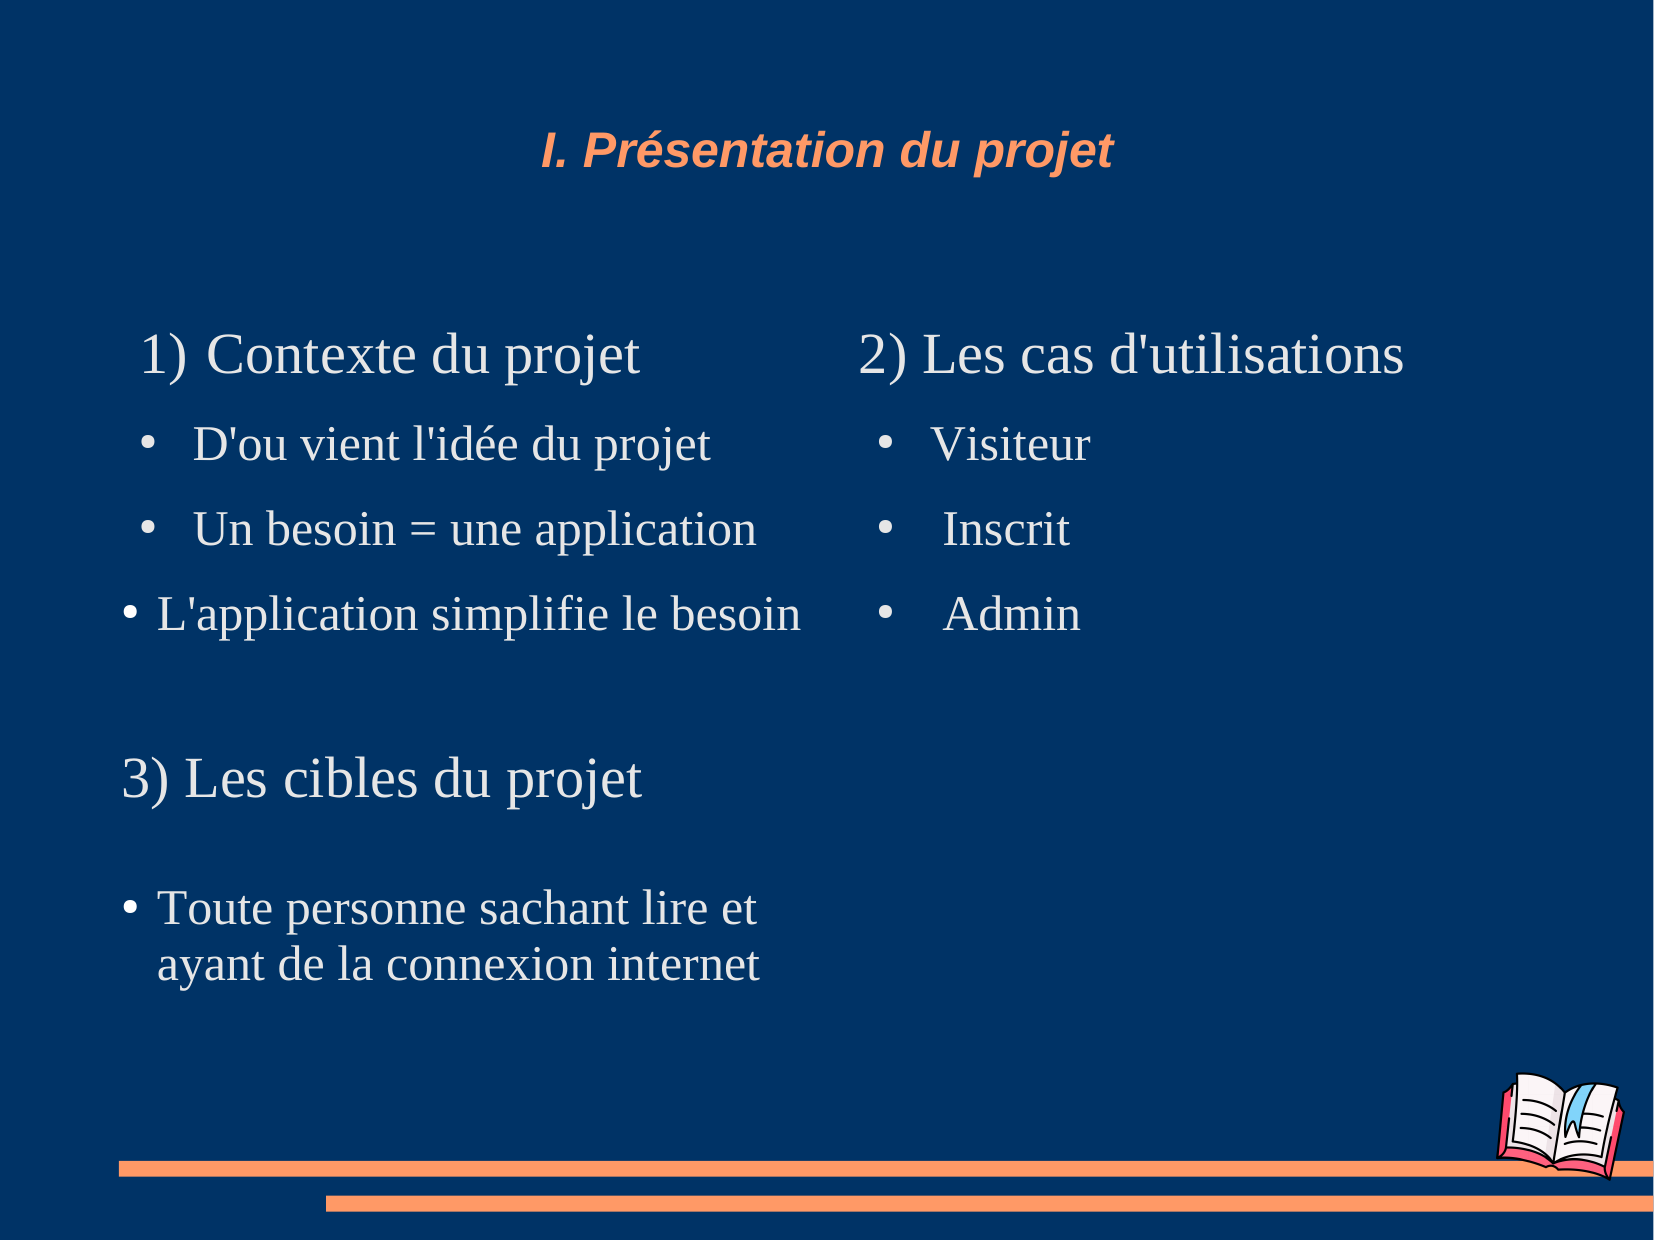

# I. Présentation du projet
 Contexte du projet
D'ou vient l'idée du projet
Un besoin = une application
L'application simplifie le besoin
2) Les cas d'utilisations
Visiteur
 Inscrit
 Admin
3) Les cibles du projet
Toute personne sachant lire et ayant de la connexion internet